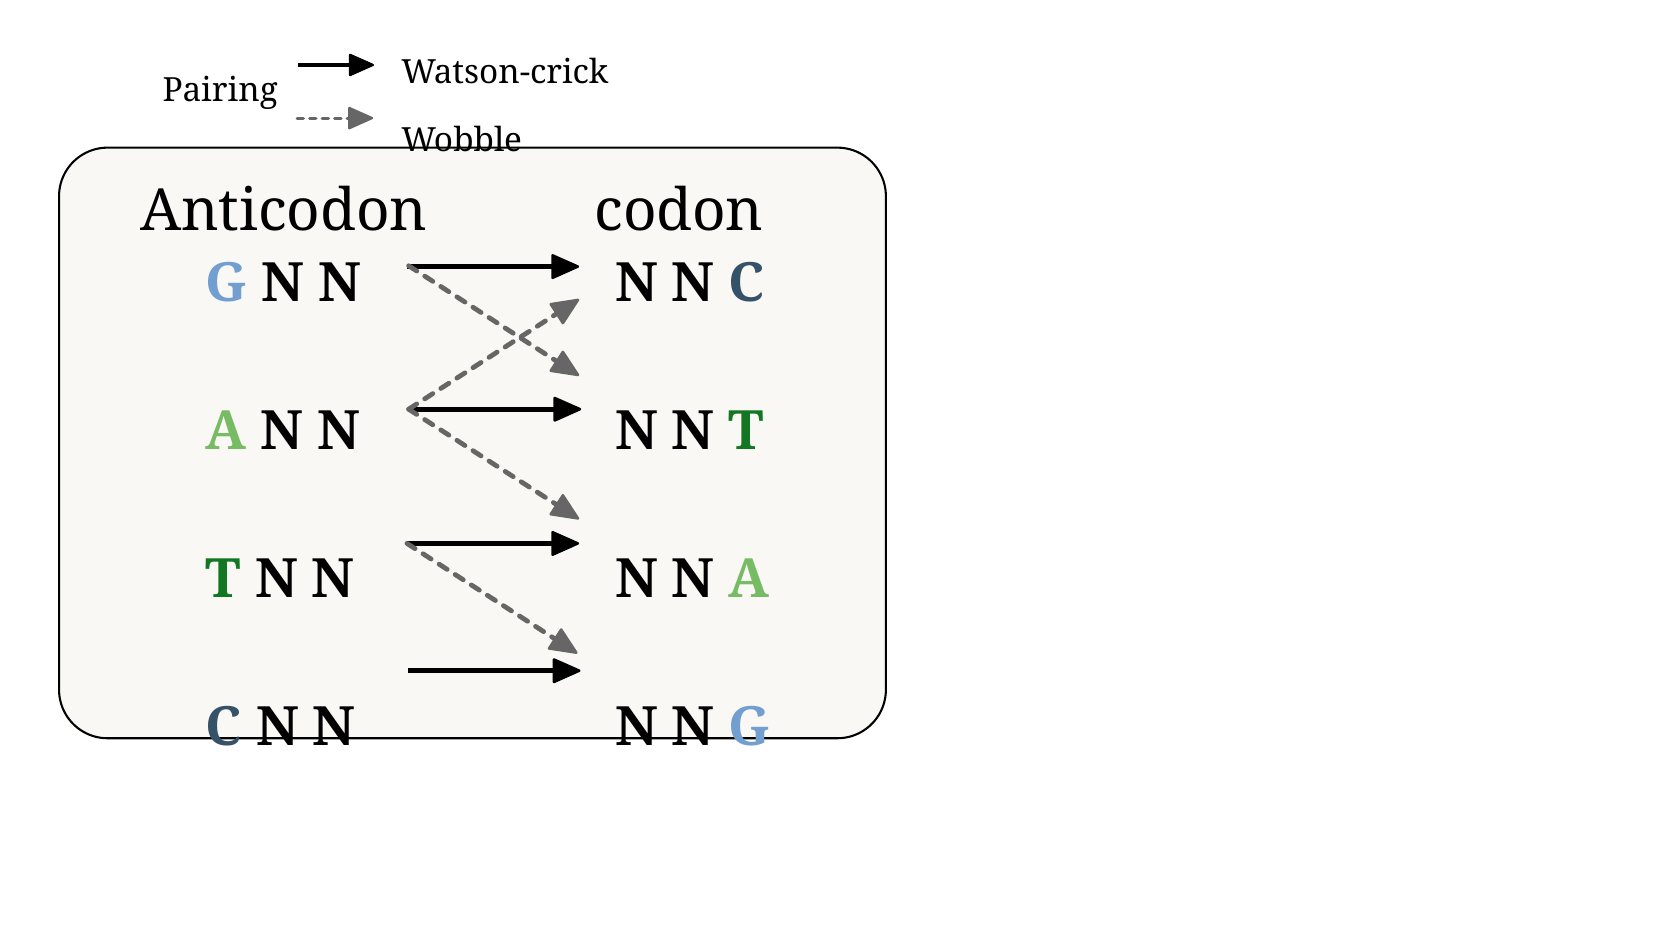

Watson-crick
Wobble
Pairing
Anticodon codon
G N N
A N N
T N N
C N N
N N C
N N T
N N A
N N G